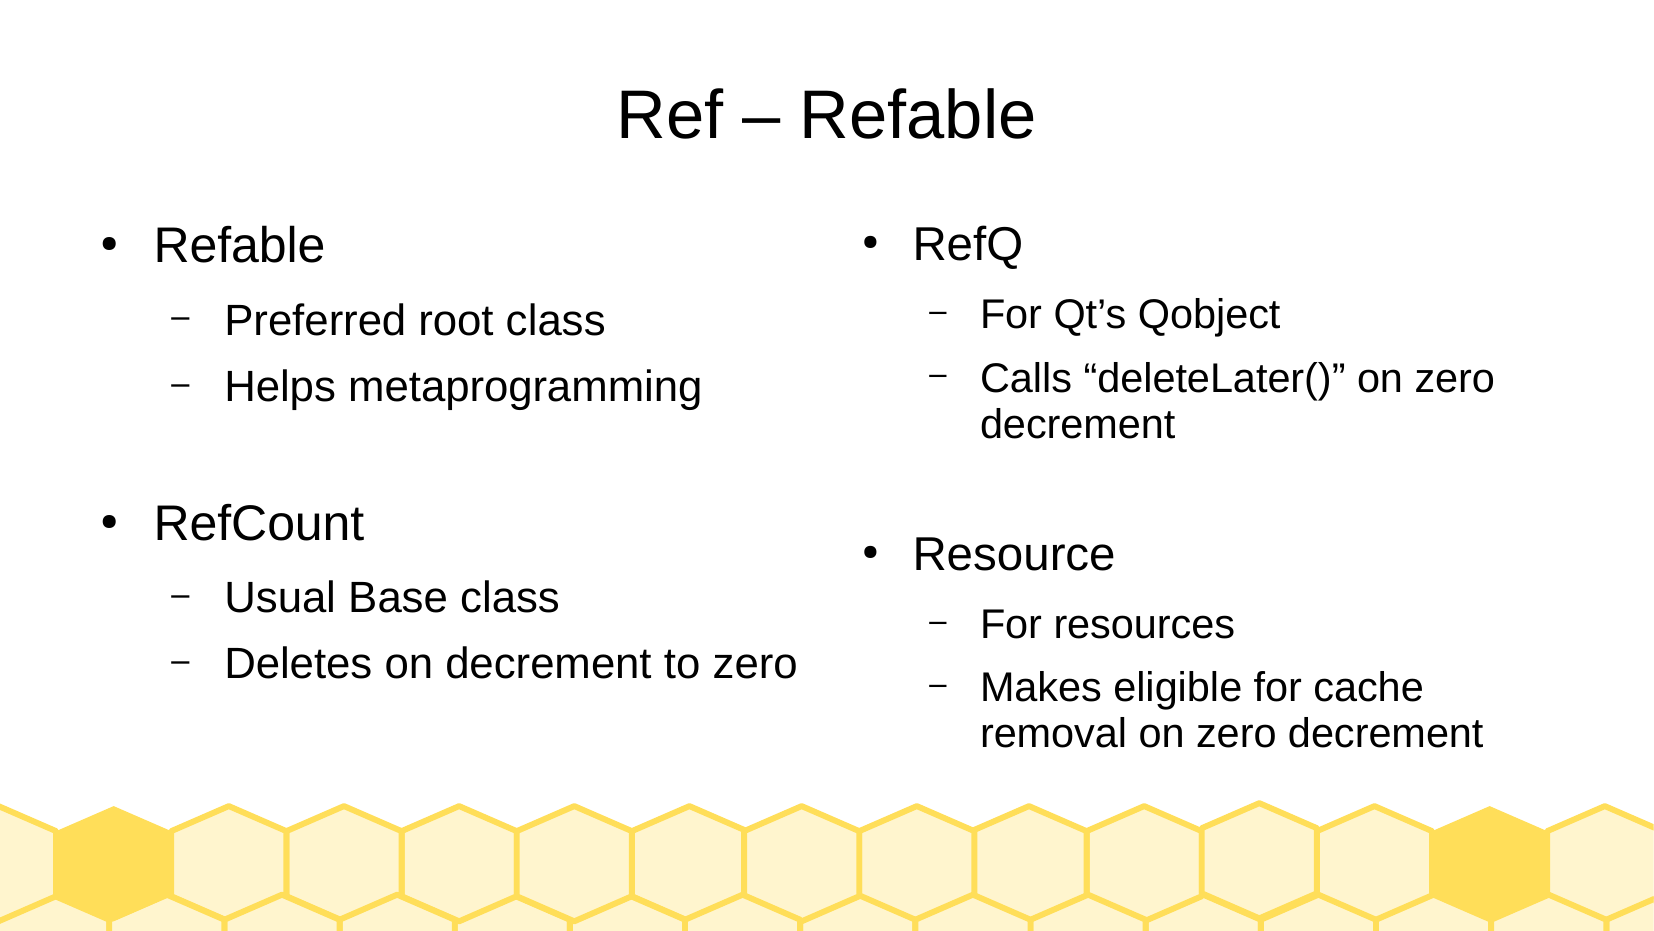

# Ref – Refable
Refable
Preferred root class
Helps metaprogramming
RefCount
Usual Base class
Deletes on decrement to zero
RefQ
For Qt’s Qobject
Calls “deleteLater()” on zero decrement
Resource
For resources
Makes eligible for cache removal on zero decrement